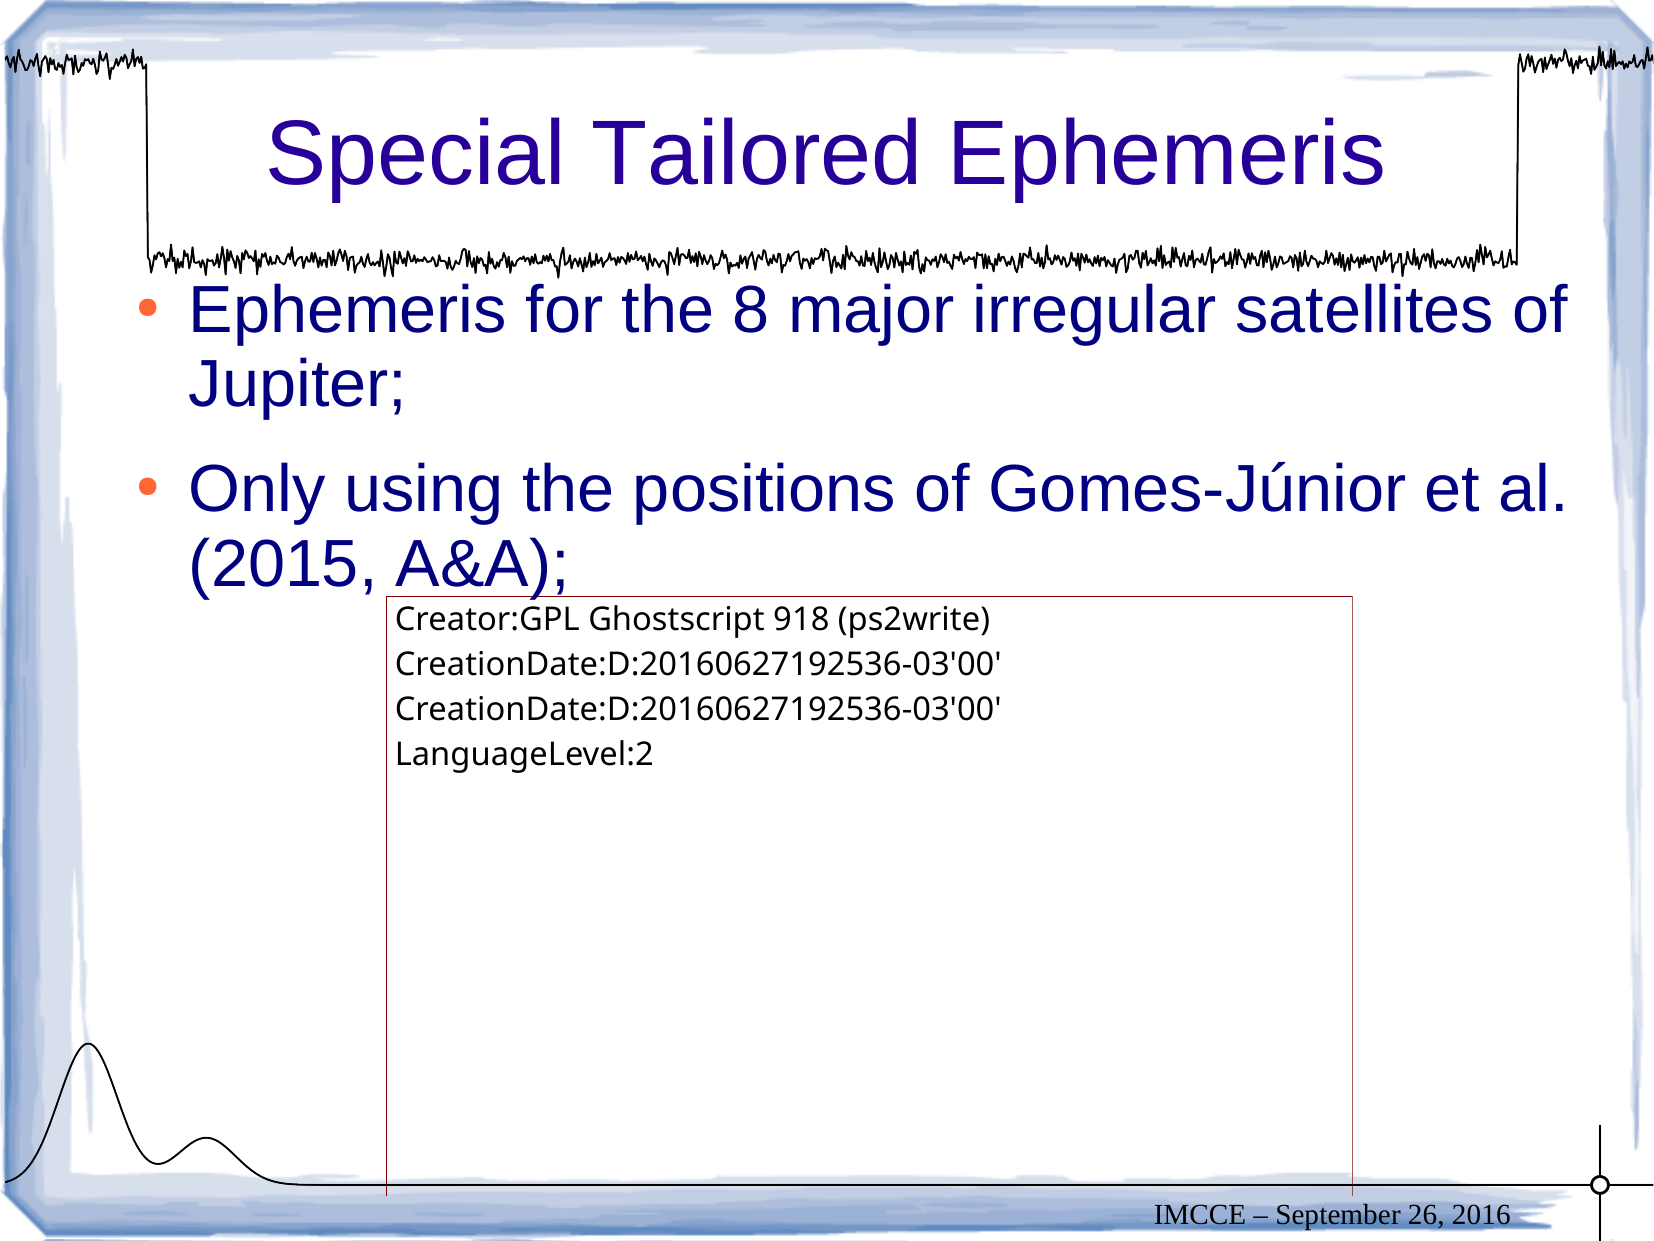

# Special Tailored Ephemeris
Ephemeris for the 8 major irregular satellites of Jupiter;
Only using the positions of Gomes-Júnior et al. (2015, A&A);